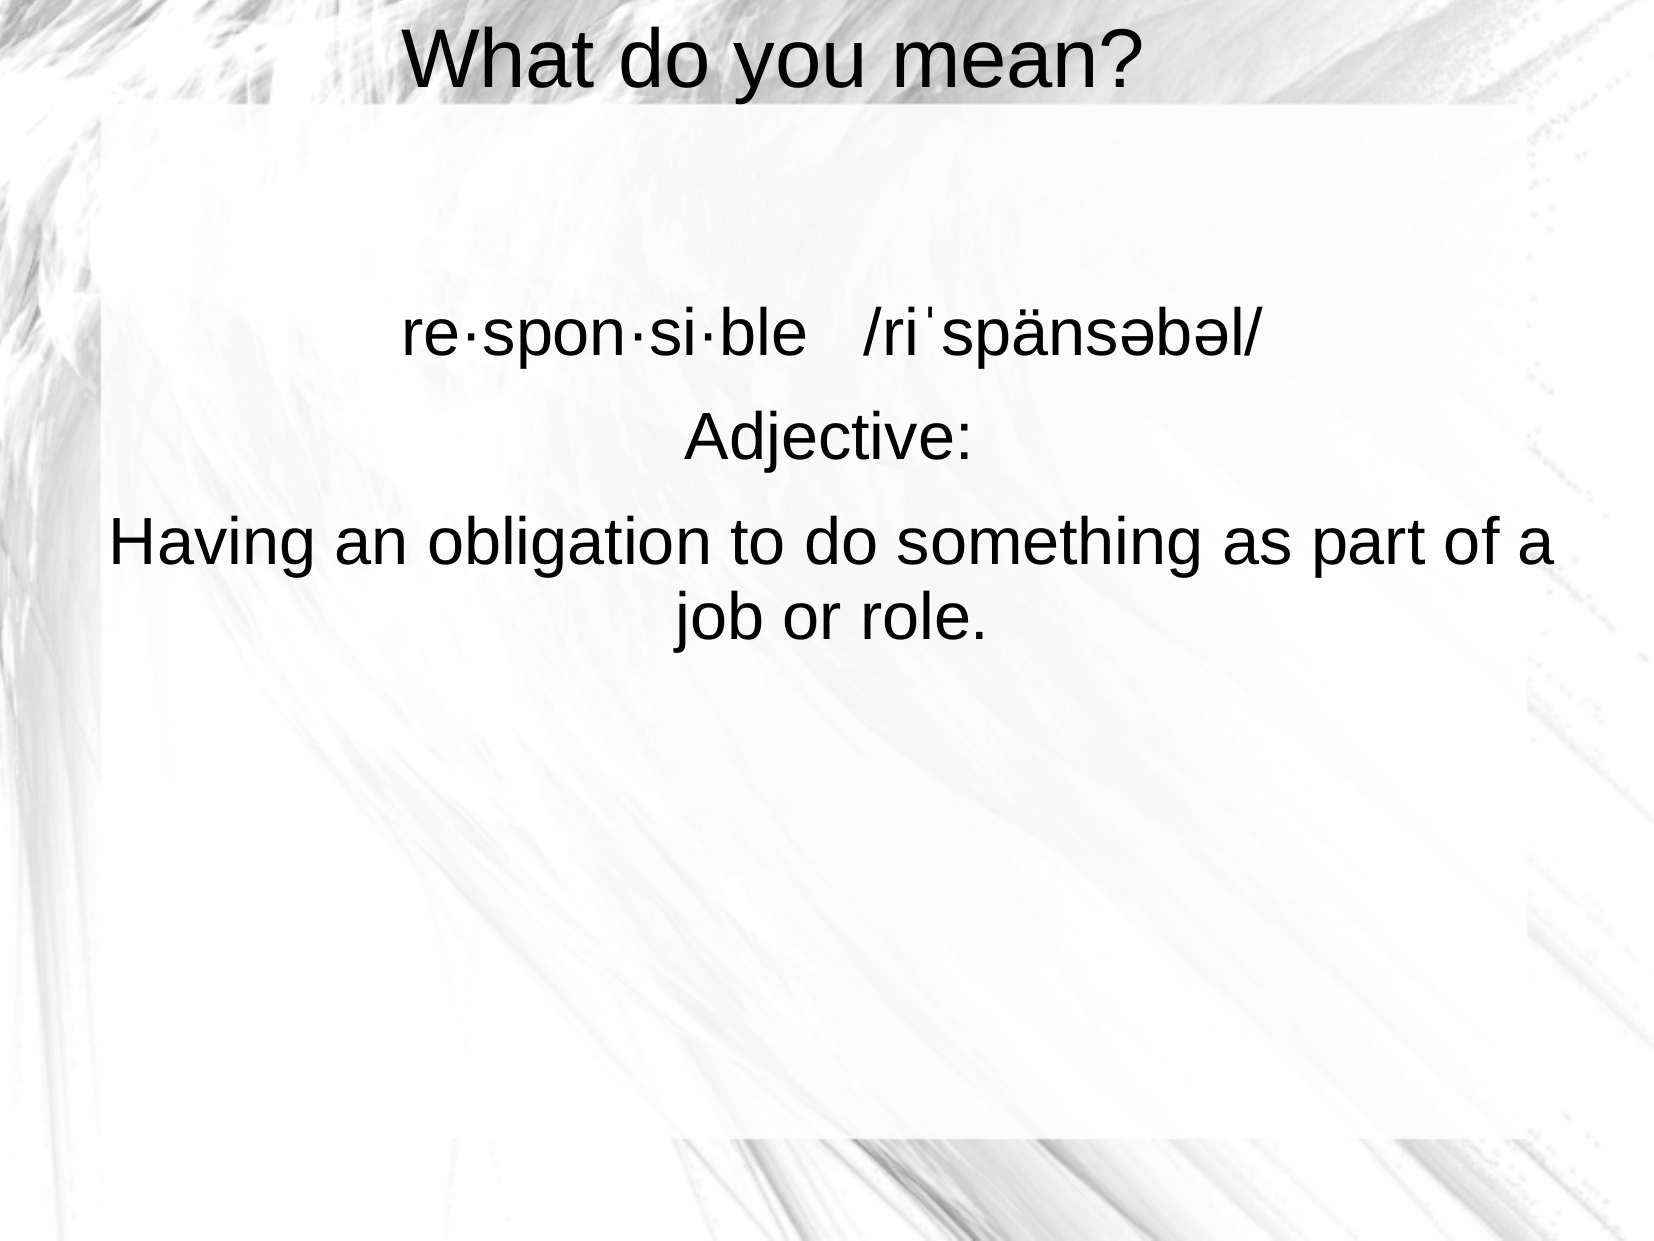

# What do you mean?
re·spon·si·ble /riˈspänsəbəl/
Adjective:
Having an obligation to do something as part of a job or role.